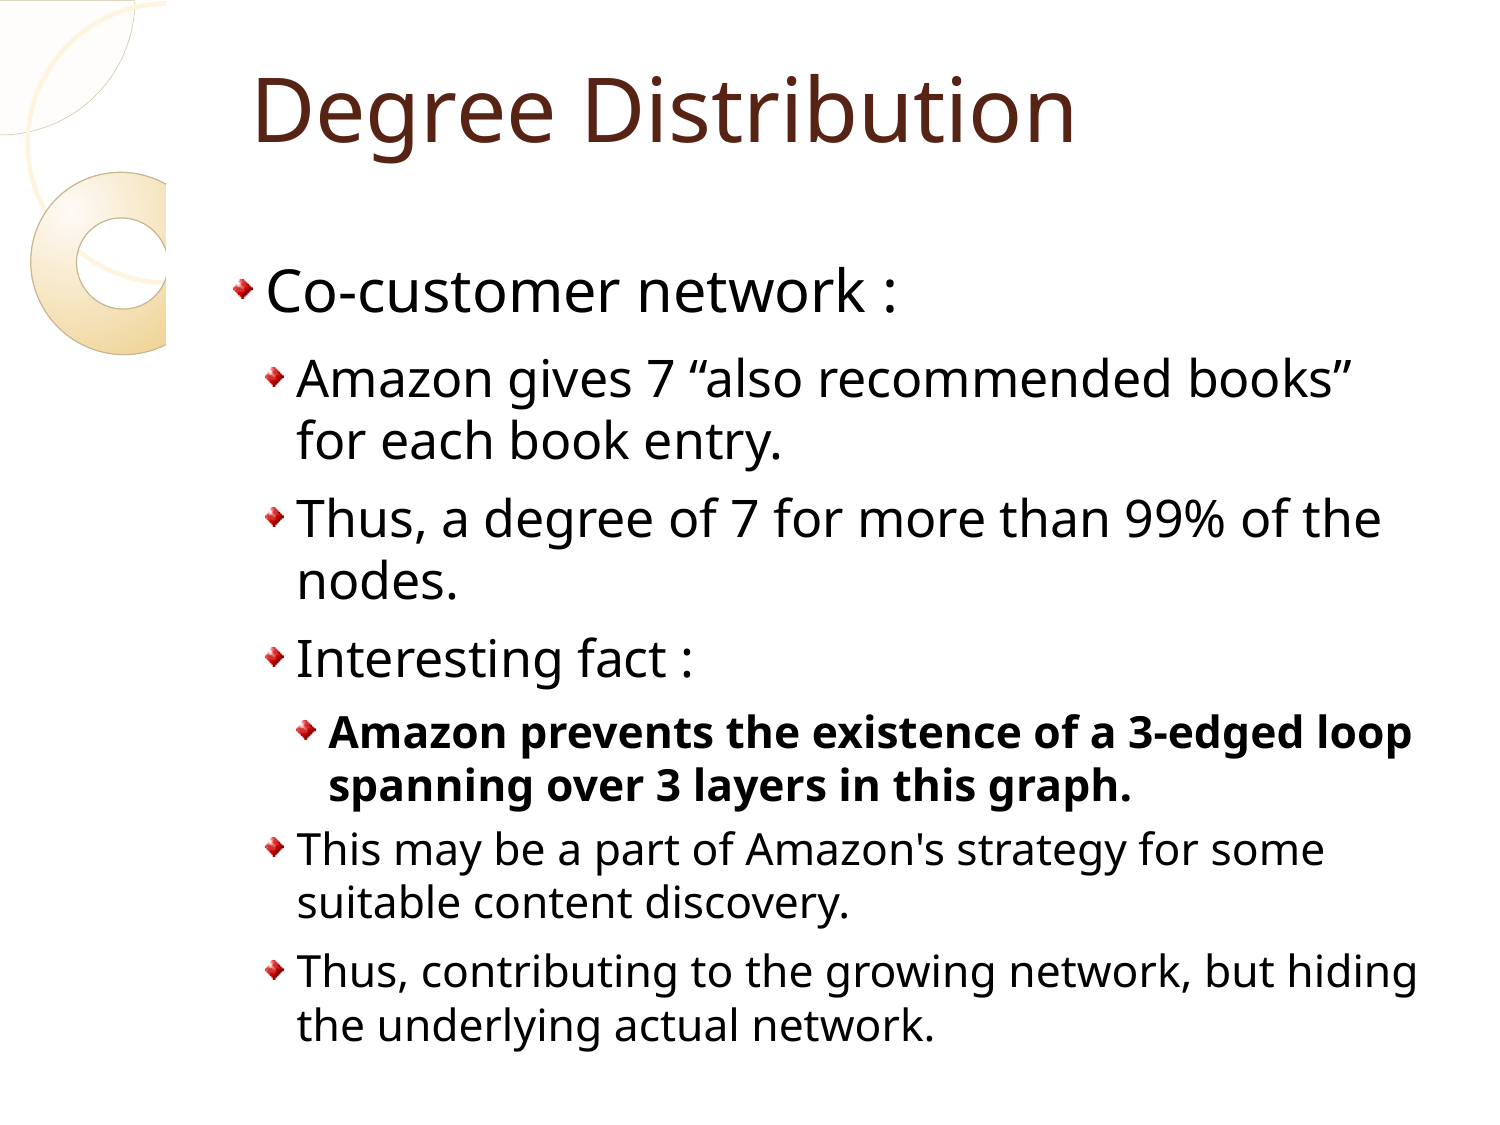

# Degree Distribution
Co-customer network :
Amazon gives 7 “also recommended books” for each book entry.
Thus, a degree of 7 for more than 99% of the nodes.
Interesting fact :
Amazon prevents the existence of a 3-edged loop spanning over 3 layers in this graph.
This may be a part of Amazon's strategy for some suitable content discovery.
Thus, contributing to the growing network, but hiding the underlying actual network.